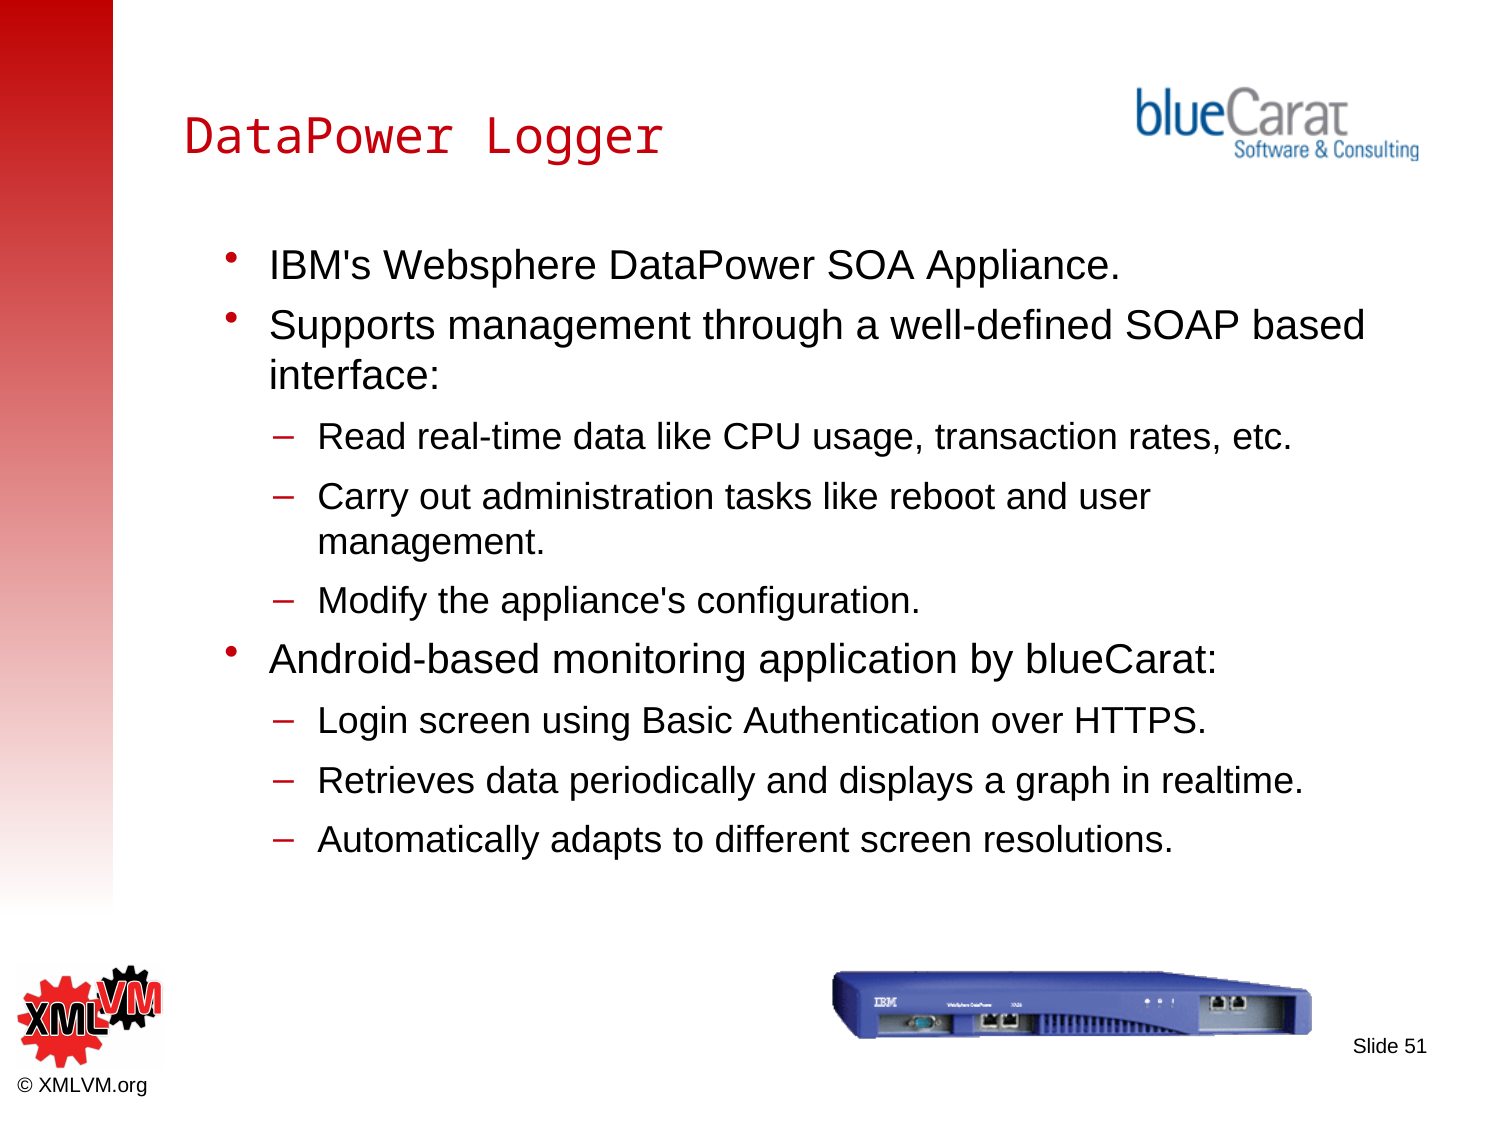

# DataPower Logger
IBM's Websphere DataPower SOA Appliance.
Supports management through a well-defined SOAP based interface:
Read real-time data like CPU usage, transaction rates, etc.
Carry out administration tasks like reboot and user management.
Modify the appliance's configuration.
Android-based monitoring application by blueCarat:
Login screen using Basic Authentication over HTTPS.
Retrieves data periodically and displays a graph in realtime.
Automatically adapts to different screen resolutions.